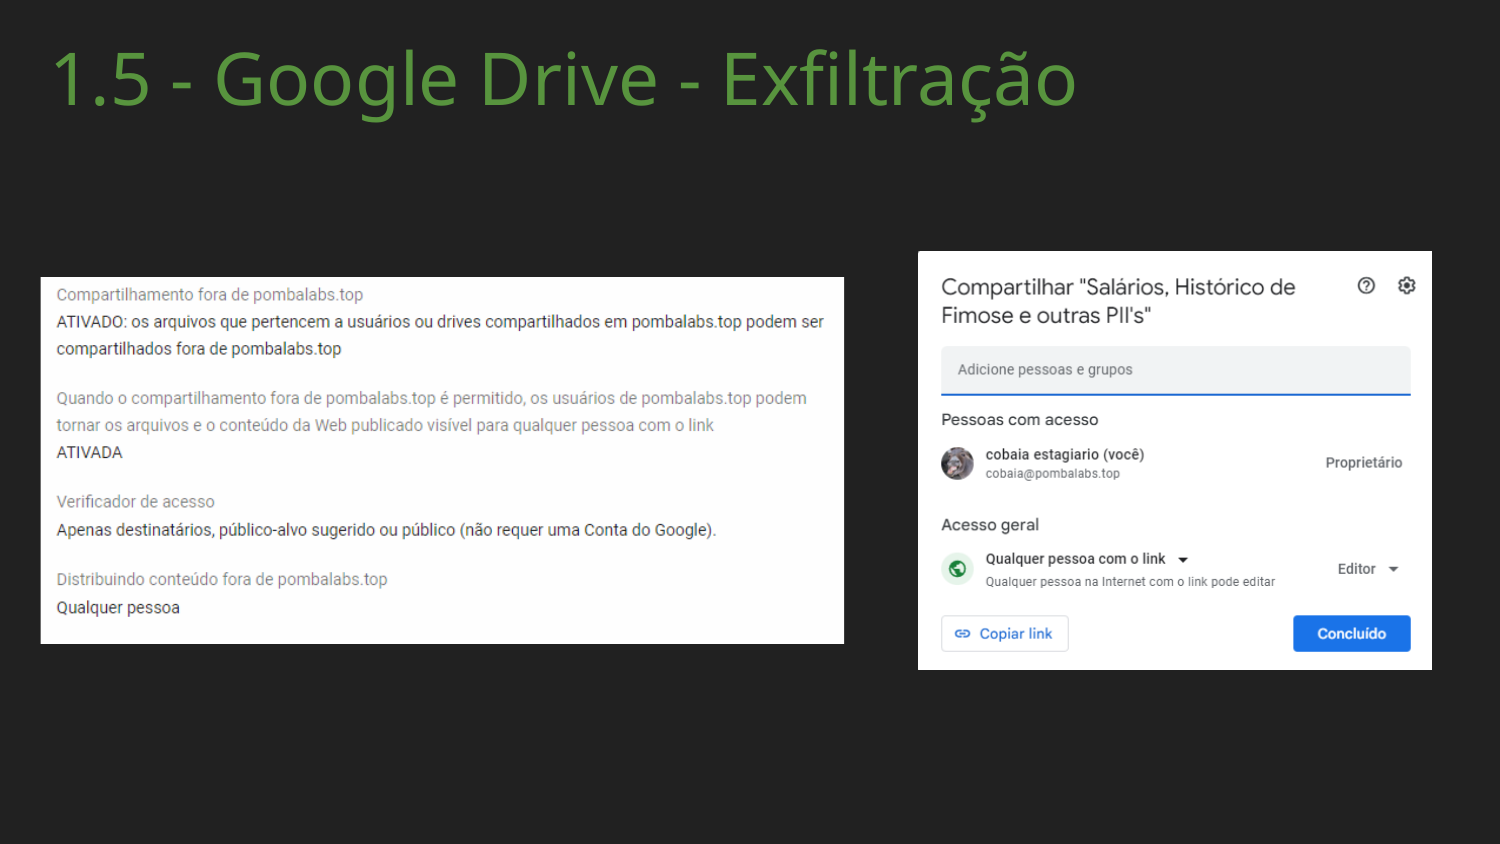

# 1.5 - Google Drive - Exfiltração